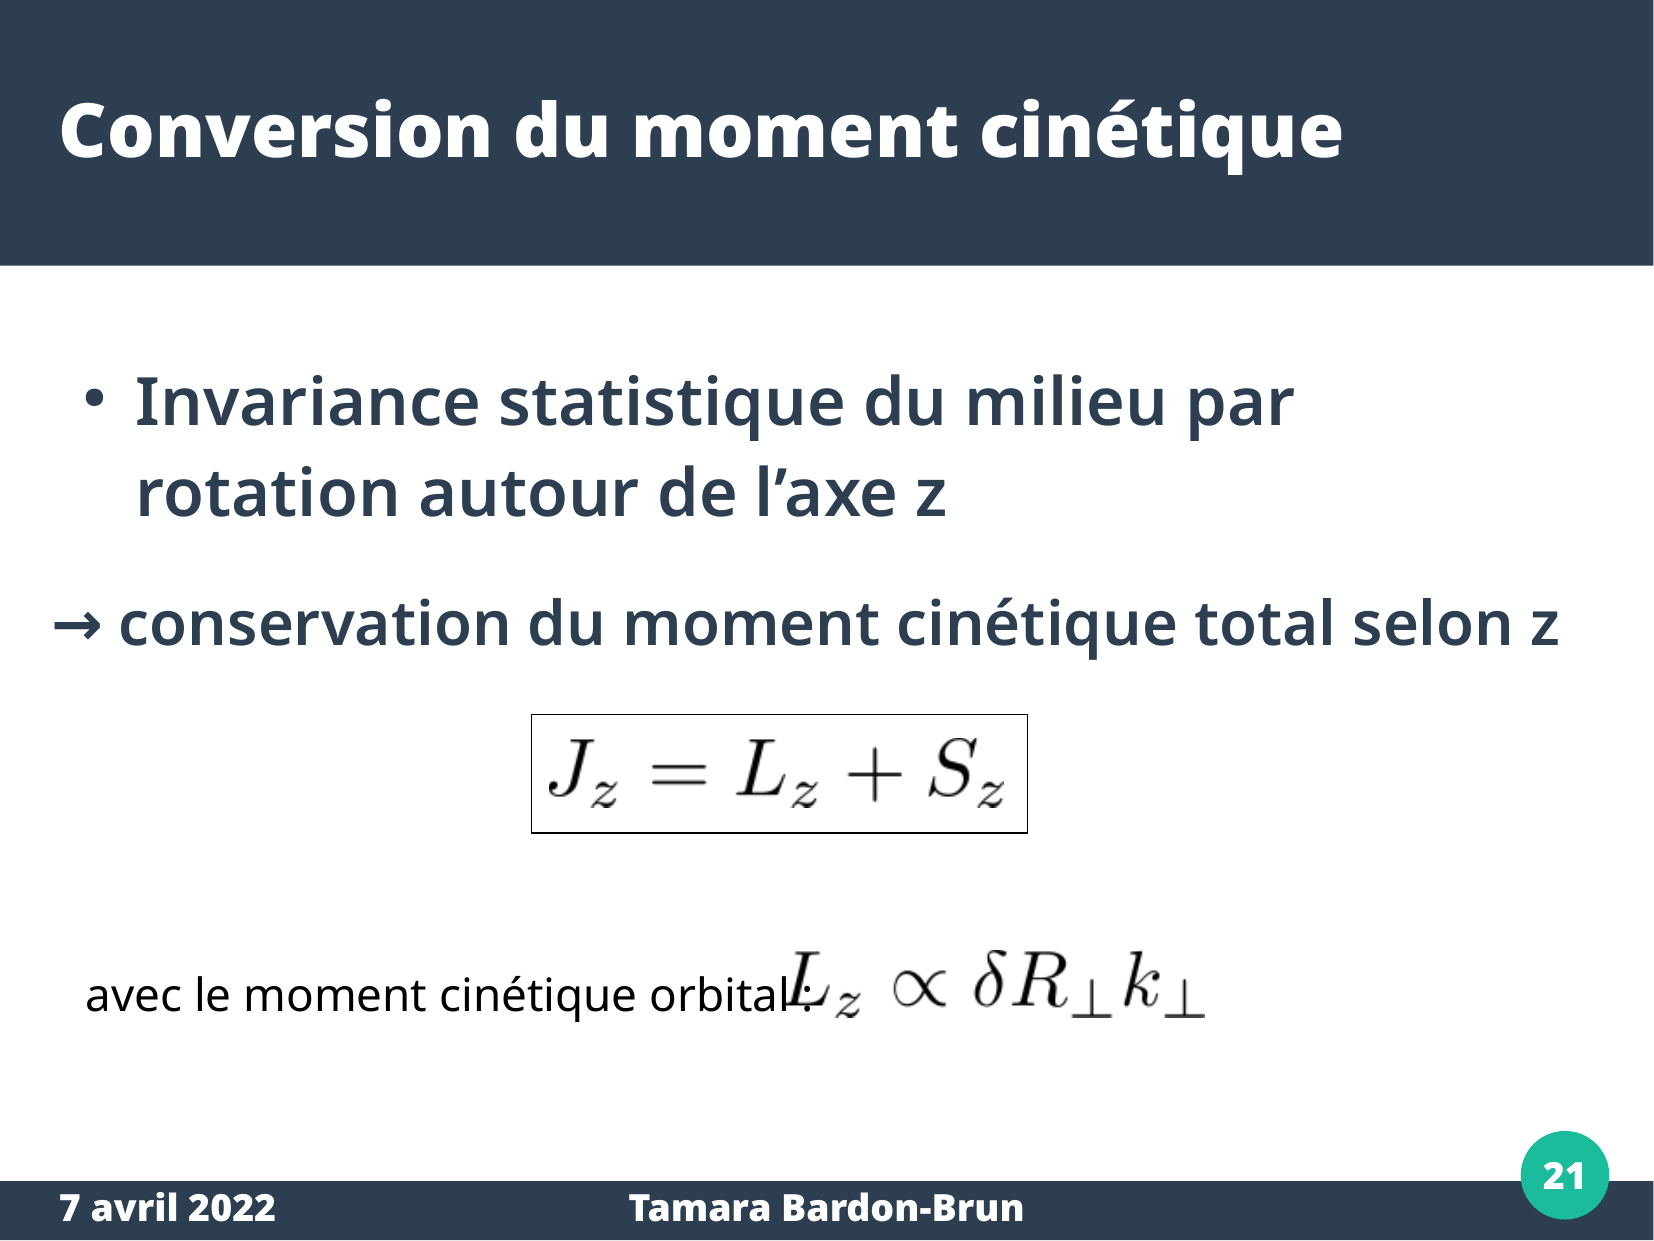

# Conversion du moment cinétique
Invariance statistique du milieu par rotation autour de l’axe z
→ conservation du moment cinétique total selon z
avec le moment cinétique orbital :
21
7 avril 2022
Tamara Bardon-Brun